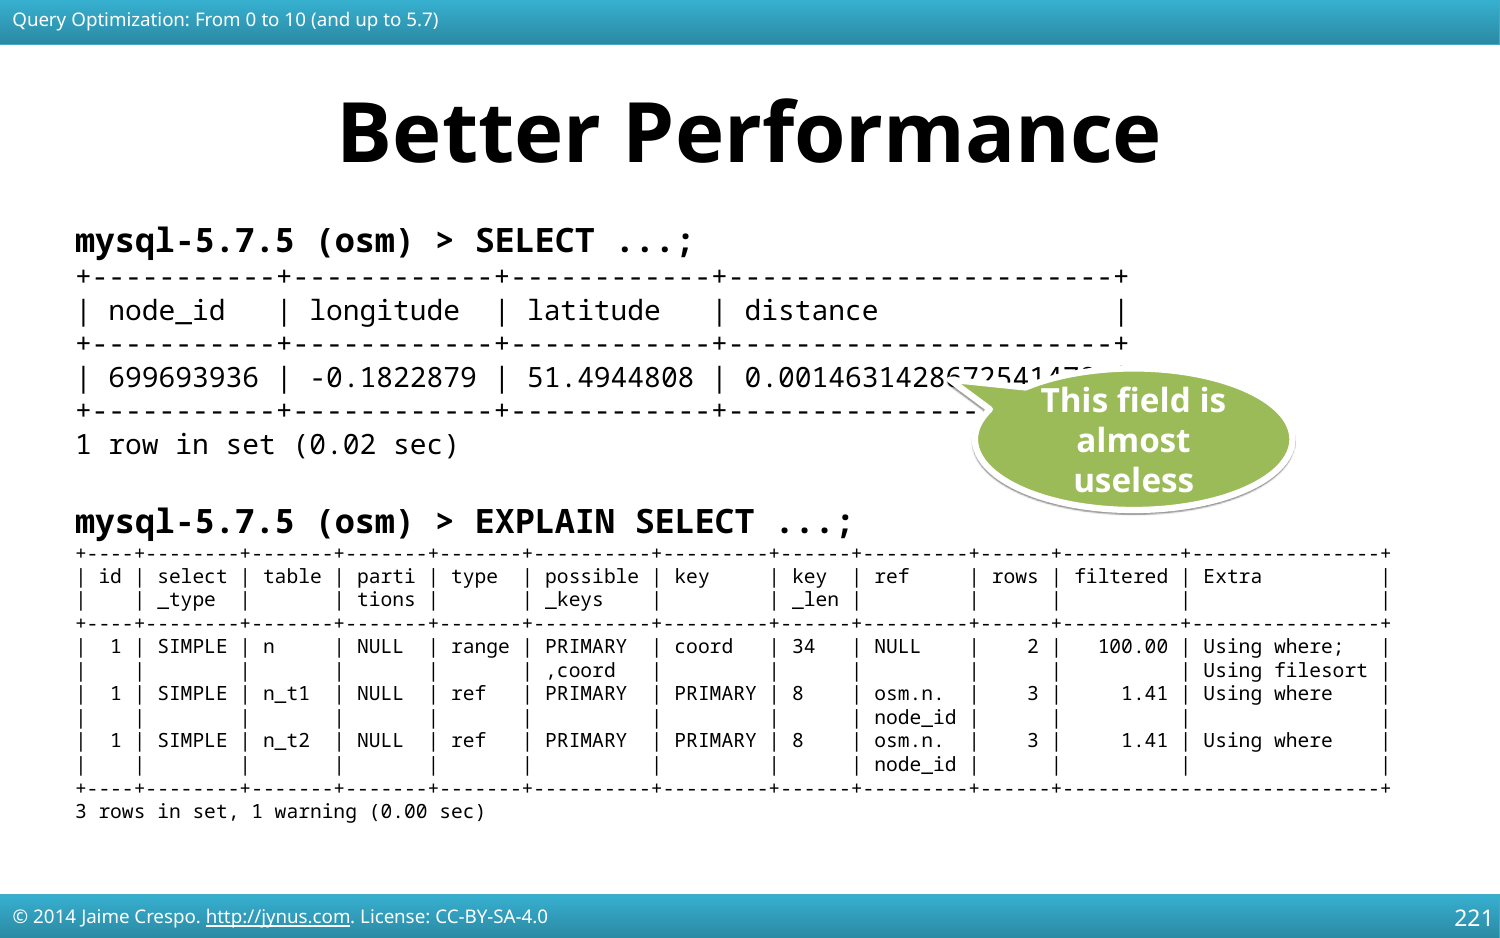

# Better Performance
mysql-5.7.5 (osm) > SELECT ...;
+-----------+------------+------------+-----------------------+
| node_id | longitude | latitude | distance |
+-----------+------------+------------+-----------------------+
| 699693936 | -0.1822879 | 51.4944808 | 0.0014631428672541478 |
+-----------+------------+------------+-----------------------+
1 row in set (0.02 sec)
mysql-5.7.5 (osm) > EXPLAIN SELECT ...;
+----+--------+-------+-------+-------+----------+---------+------+---------+------+----------+----------------+
| id | select | table | parti | type | possible | key | key | ref | rows | filtered | Extra |
| | _type | | tions | | _keys | | _len | | | | |
+----+--------+-------+-------+-------+----------+---------+------+---------+------+----------+----------------+
| 1 | SIMPLE | n | NULL | range | PRIMARY | coord | 34 | NULL | 2 | 100.00 | Using where; |
| | | | | | ,coord | | | | | | Using filesort |
| 1 | SIMPLE | n_t1 | NULL | ref | PRIMARY | PRIMARY | 8 | osm.n. | 3 | 1.41 | Using where |
| | | | | | | | | node_id | | | |
| 1 | SIMPLE | n_t2 | NULL | ref | PRIMARY | PRIMARY | 8 | osm.n. | 3 | 1.41 | Using where |
| | | | | | | | | node_id | | | |
+----+--------+-------+-------+-------+----------+---------+------+---------+------+---------------------------+
3 rows in set, 1 warning (0.00 sec)
This field is almost useless